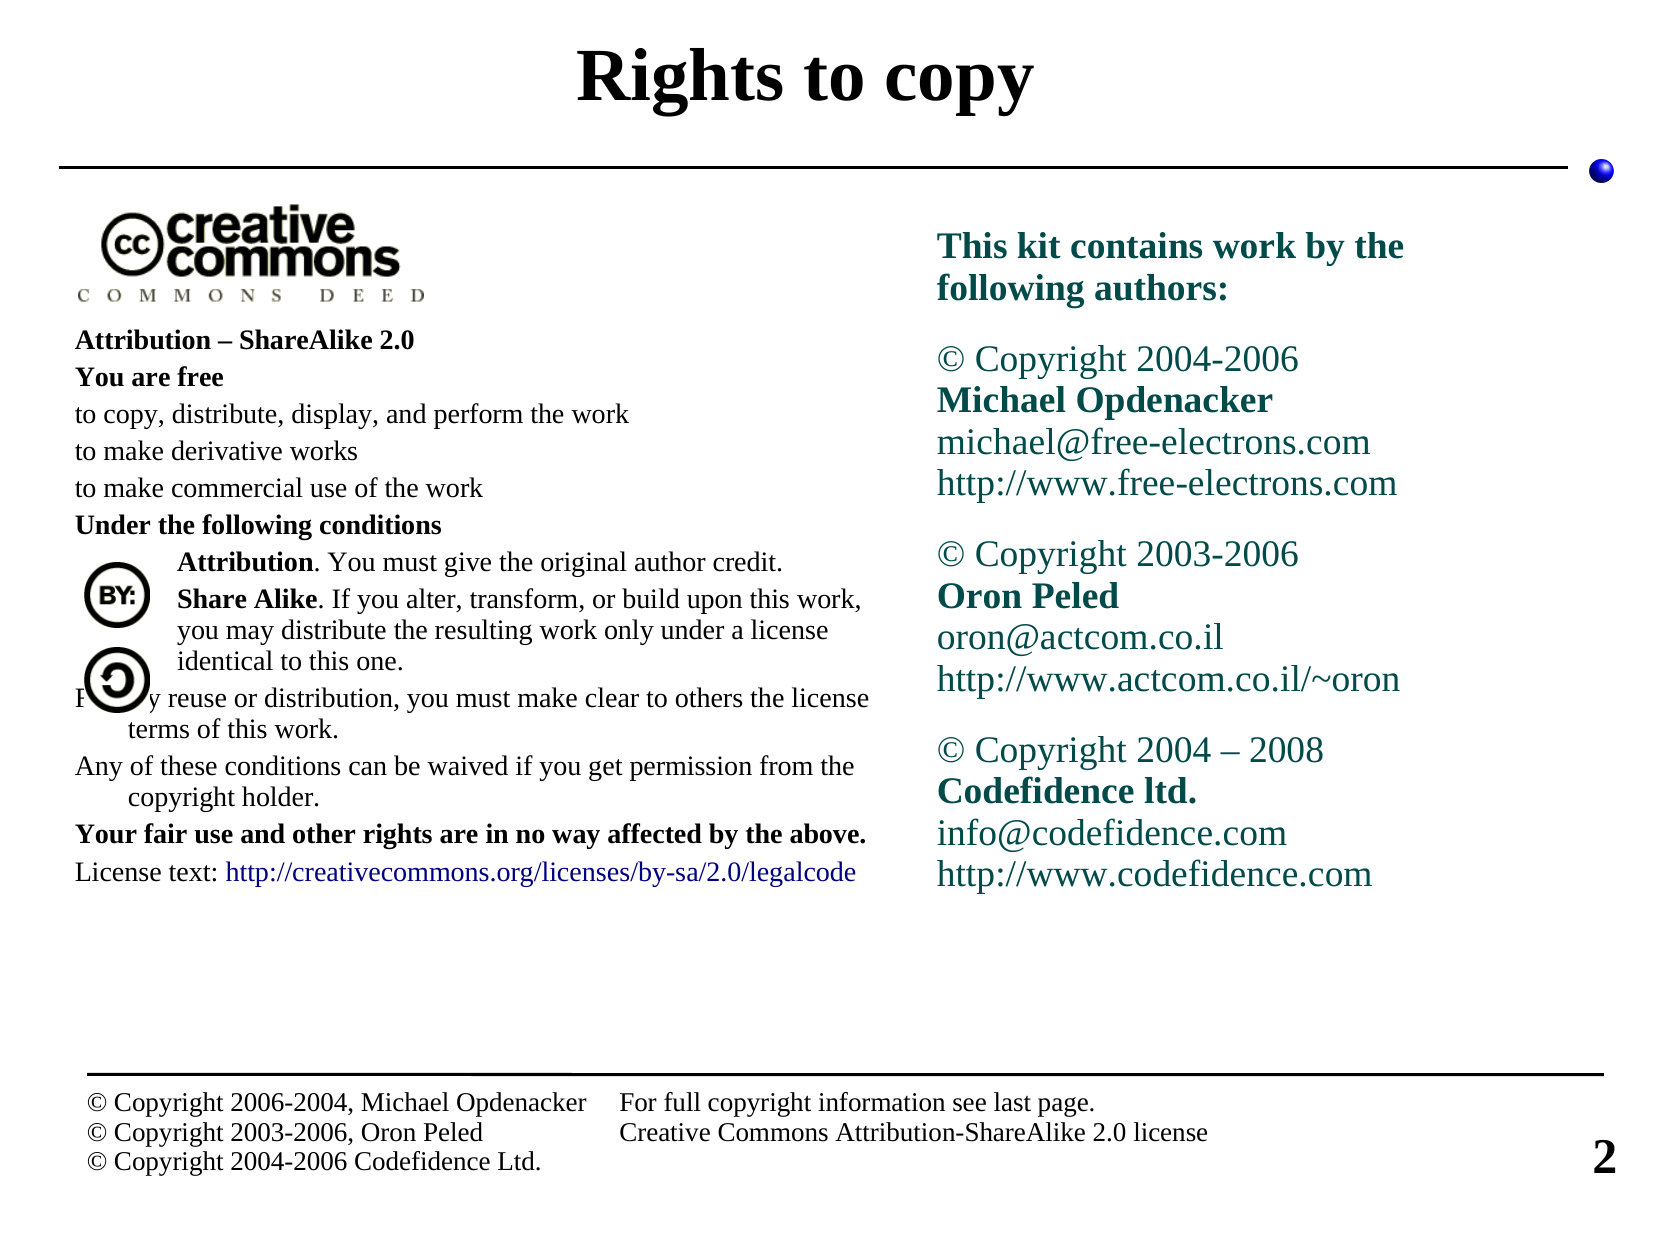

# Rights to copy
This kit contains work by the following authors:
© Copyright 2004-2006
Michael Opdenacker
michael@free-electrons.com
http://www.free-electrons.com
© Copyright 2003-2006
Oron Peled
oron@actcom.co.il
http://www.actcom.co.il/~oron
© Copyright 2004 – 2008
Codefidence ltd.
info@codefidence.com
http://www.codefidence.com
Attribution – ShareAlike 2.0
You are free
to copy, distribute, display, and perform the work
to make derivative works
to make commercial use of the work
Under the following conditions
Attribution. You must give the original author credit.
Share Alike. If you alter, transform, or build upon this work, you may distribute the resulting work only under a license identical to this one.
For any reuse or distribution, you must make clear to others the license terms of this work.
Any of these conditions can be waived if you get permission from the copyright holder.
Your fair use and other rights are in no way affected by the above.
License text: http://creativecommons.org/licenses/by-sa/2.0/legalcode